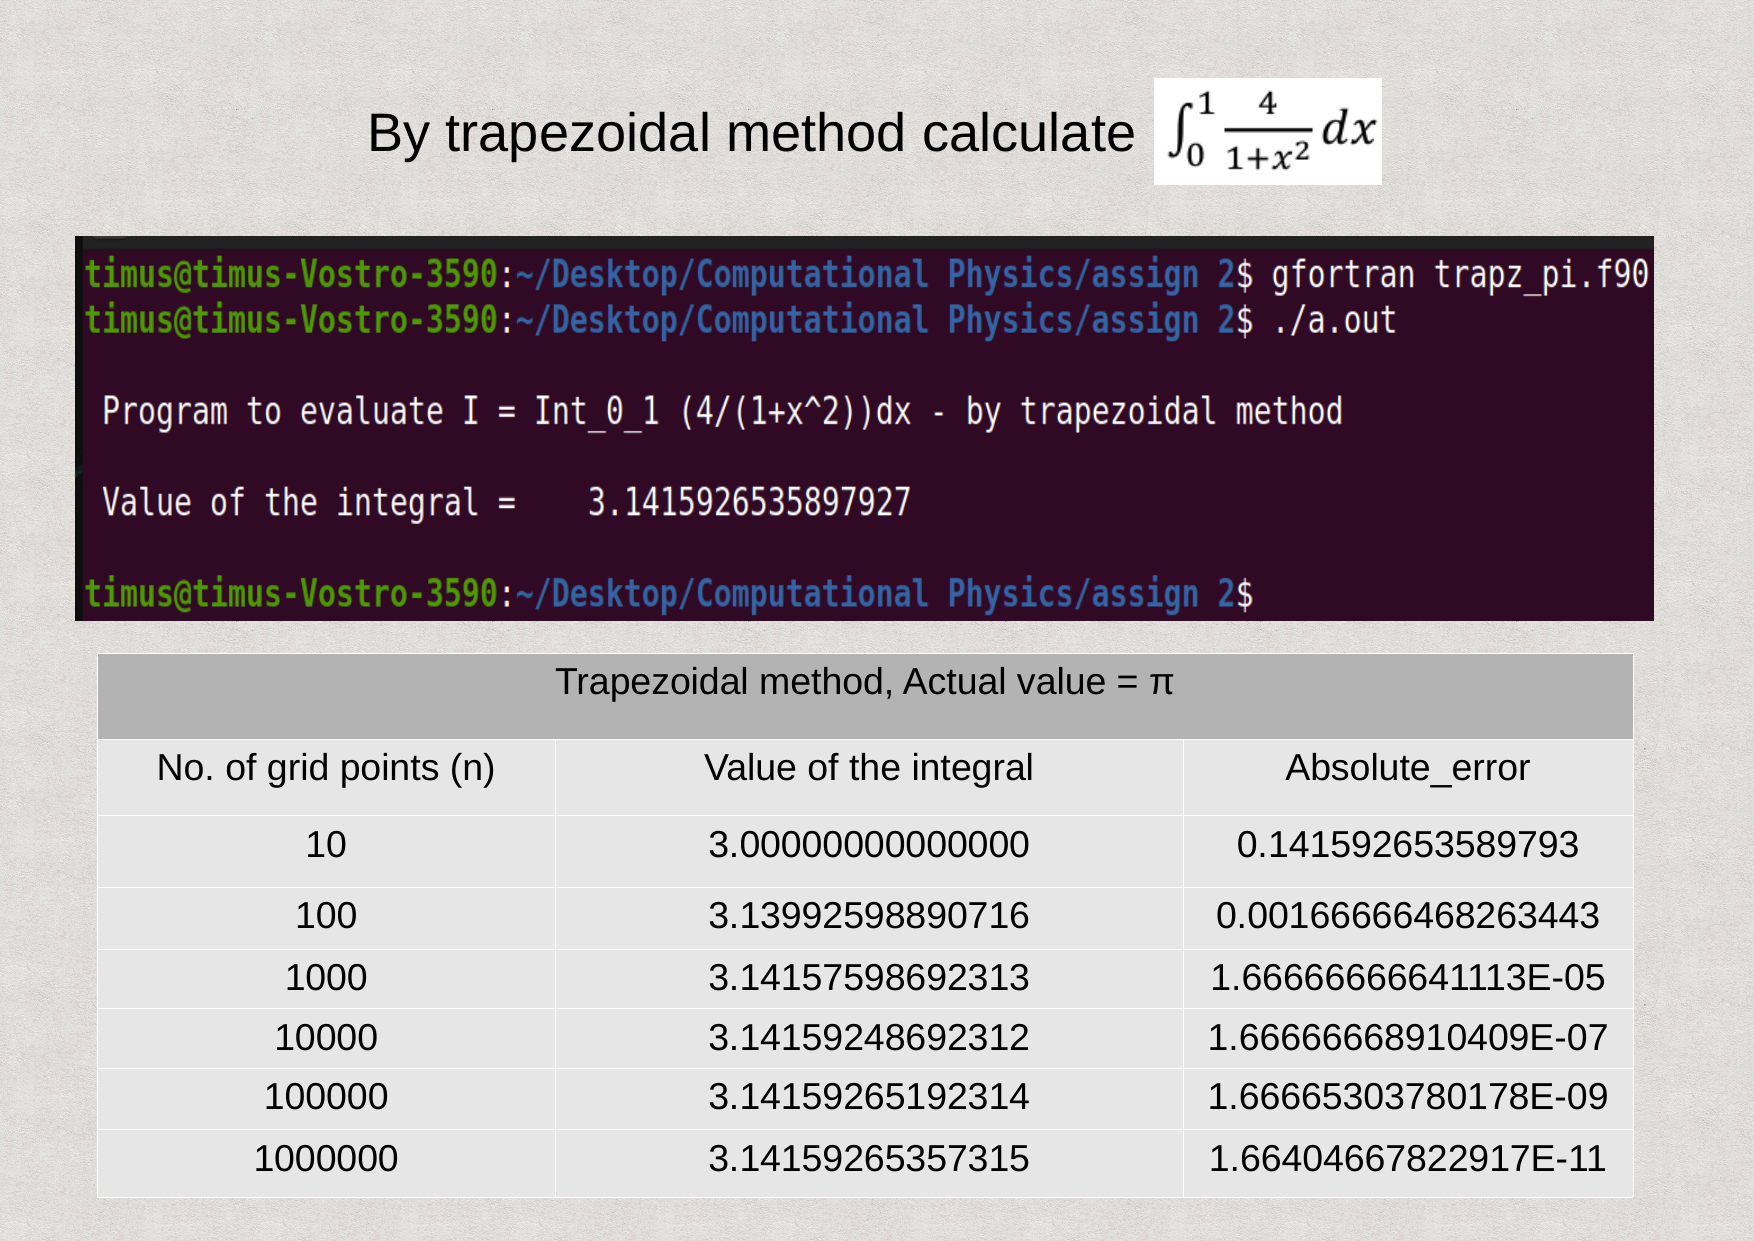

# By trapezoidal method calculate
| Trapezoidal method, Actual value = π | | |
| --- | --- | --- |
| No. of grid points (n) | Value of the integral | Absolute\_error |
| 10 | 3.00000000000000 | 0.141592653589793 |
| 100 | 3.13992598890716 | 0.00166666468263443 |
| 1000 | 3.14157598692313 | 1.66666666641113E-05 |
| 10000 | 3.14159248692312 | 1.66666668910409E-07 |
| 100000 | 3.14159265192314 | 1.66665303780178E-09 |
| 1000000 | 3.14159265357315 | 1.66404667822917E-11 |